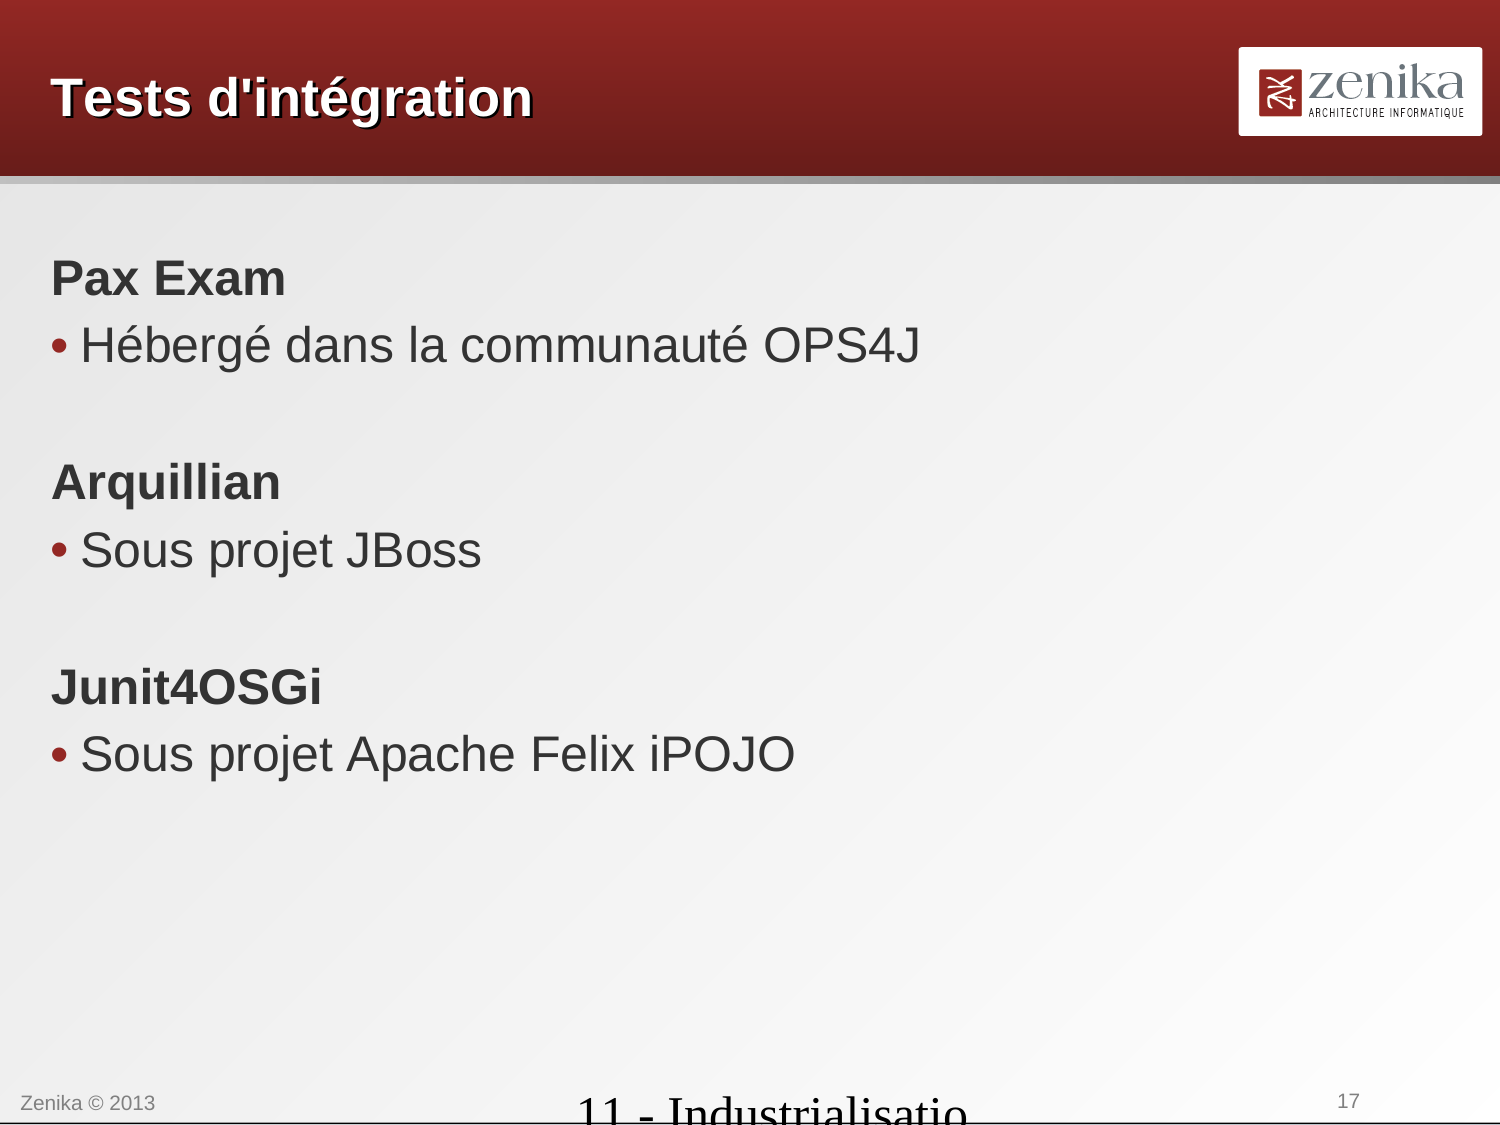

# Tests d'intégration
Pax Exam
Hébergé dans la communauté OPS4J
Arquillian
Sous projet JBoss
Junit4OSGi
Sous projet Apache Felix iPOJO